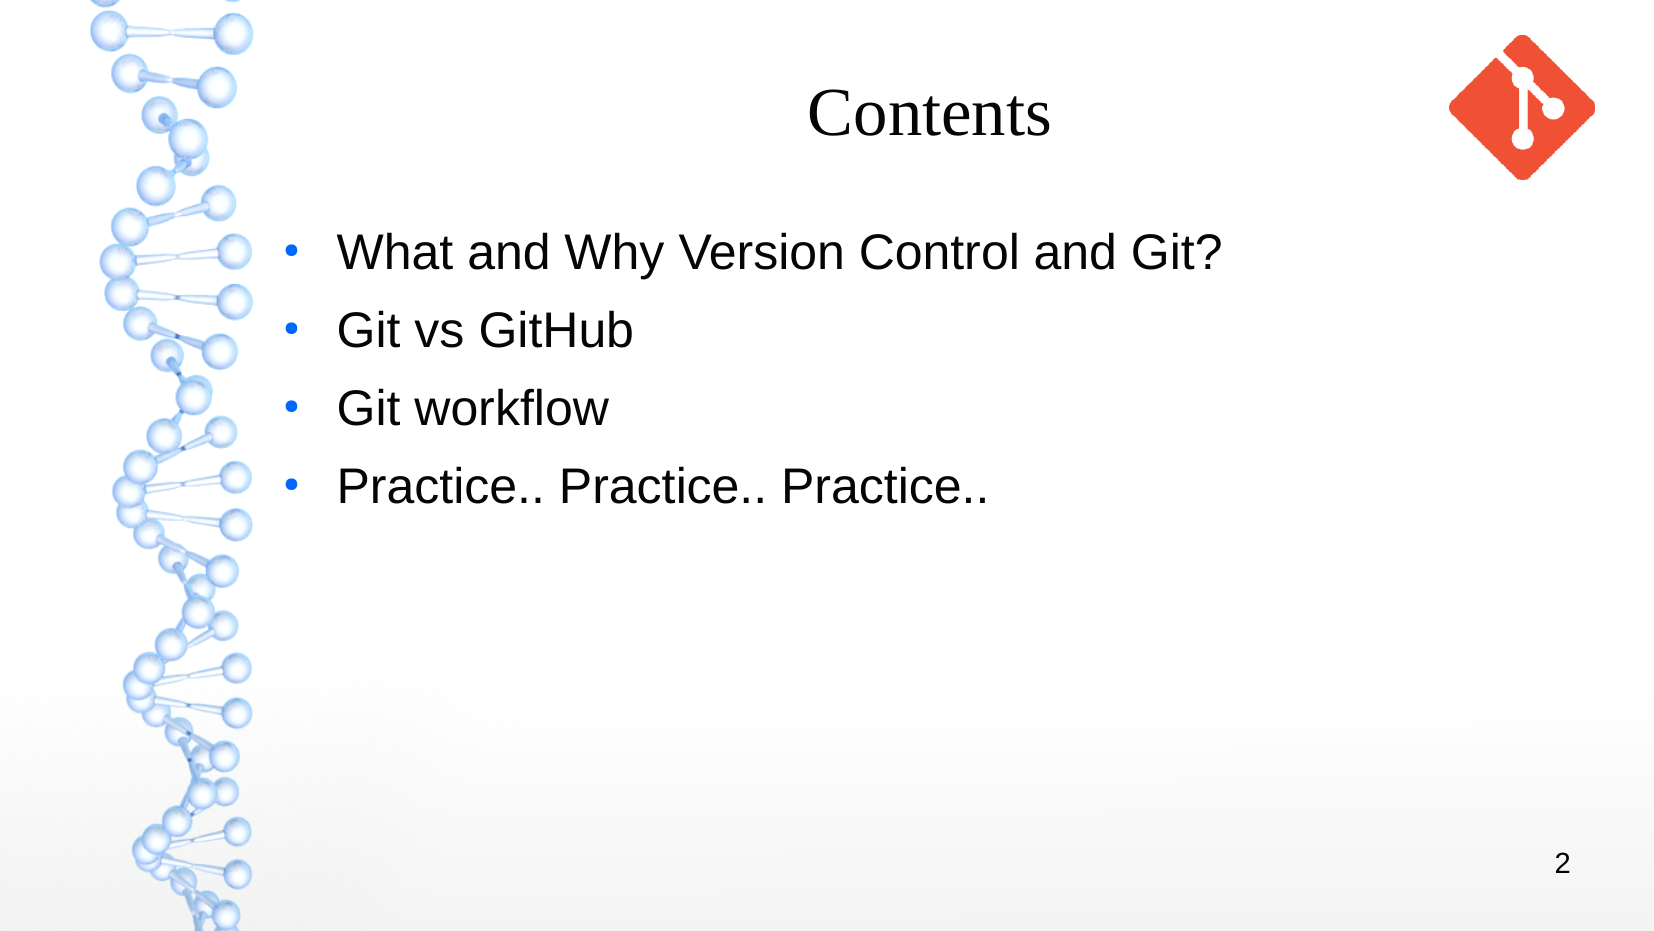

# Contents
What and Why Version Control and Git?
Git vs GitHub
Git workflow
Practice.. Practice.. Practice..
2